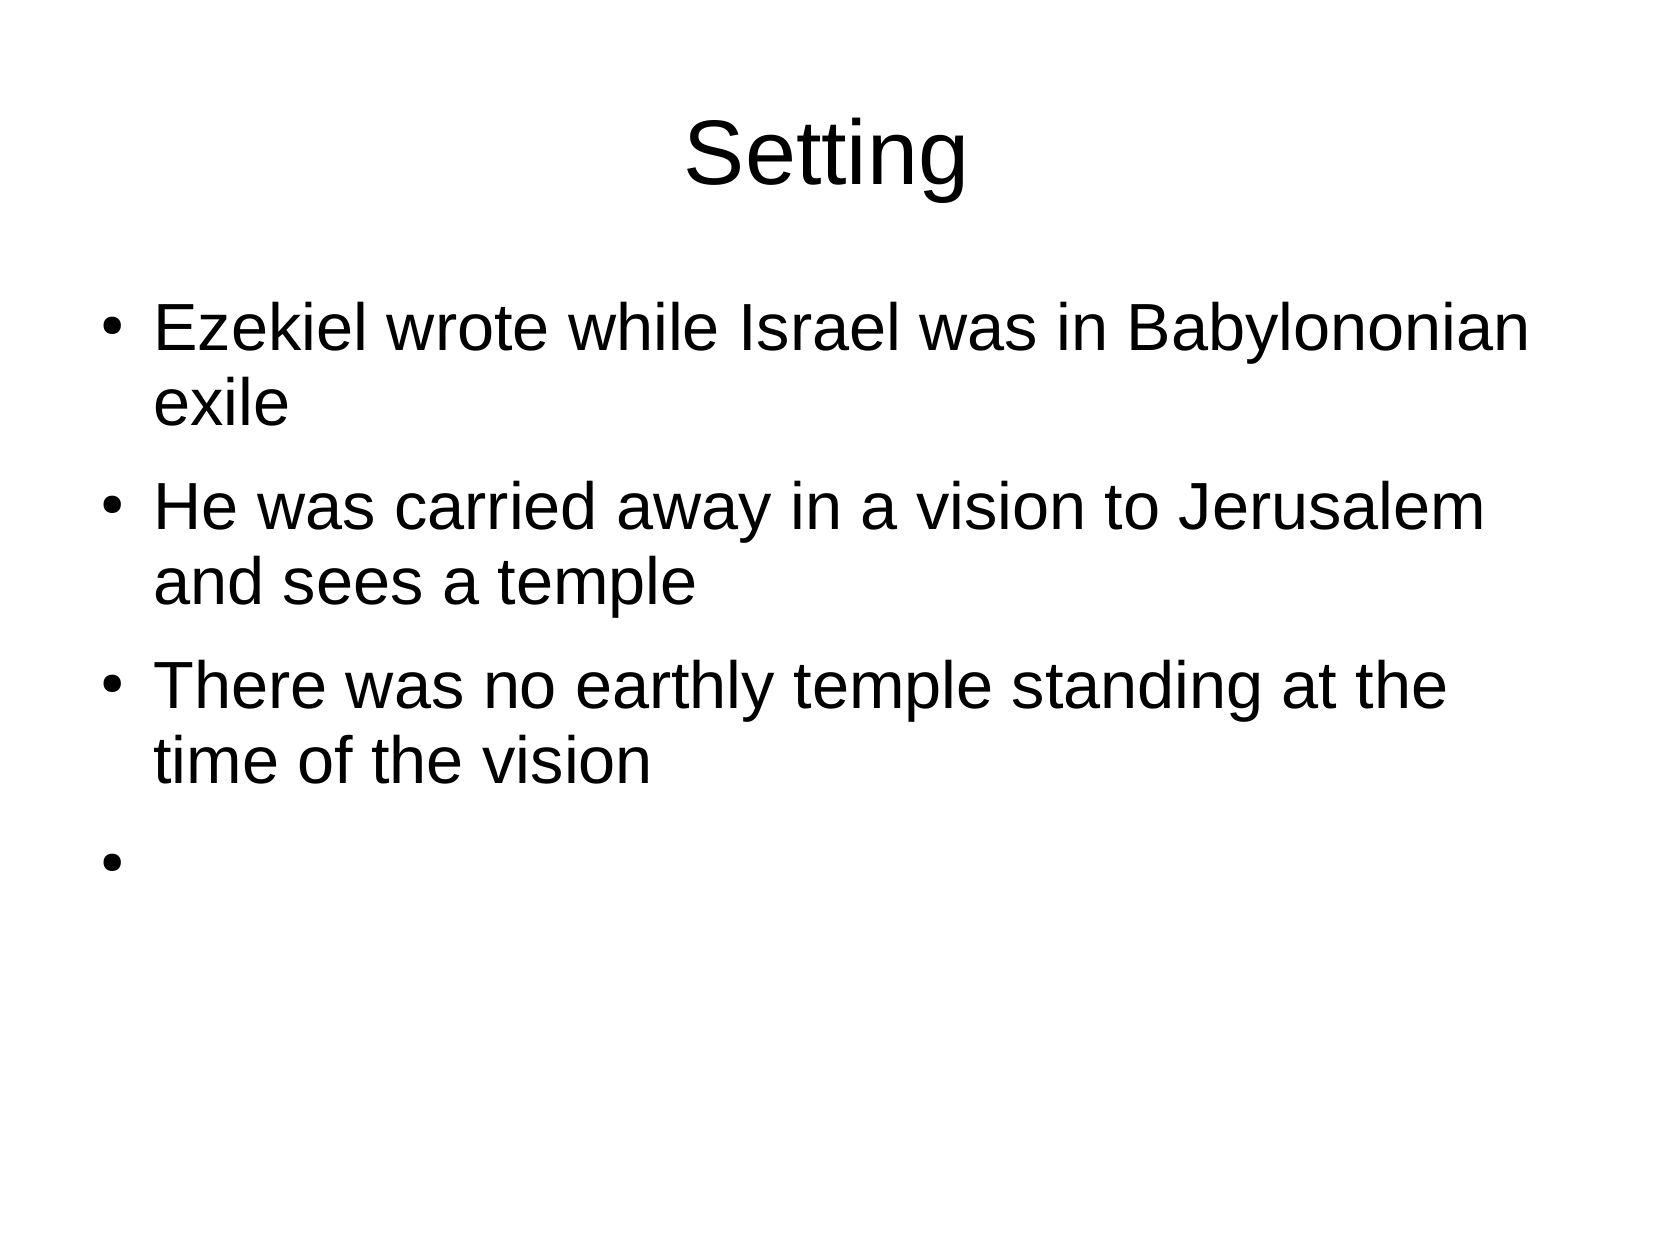

# Setting
Ezekiel wrote while Israel was in Babylononian exile
He was carried away in a vision to Jerusalem and sees a temple
There was no earthly temple standing at the time of the vision